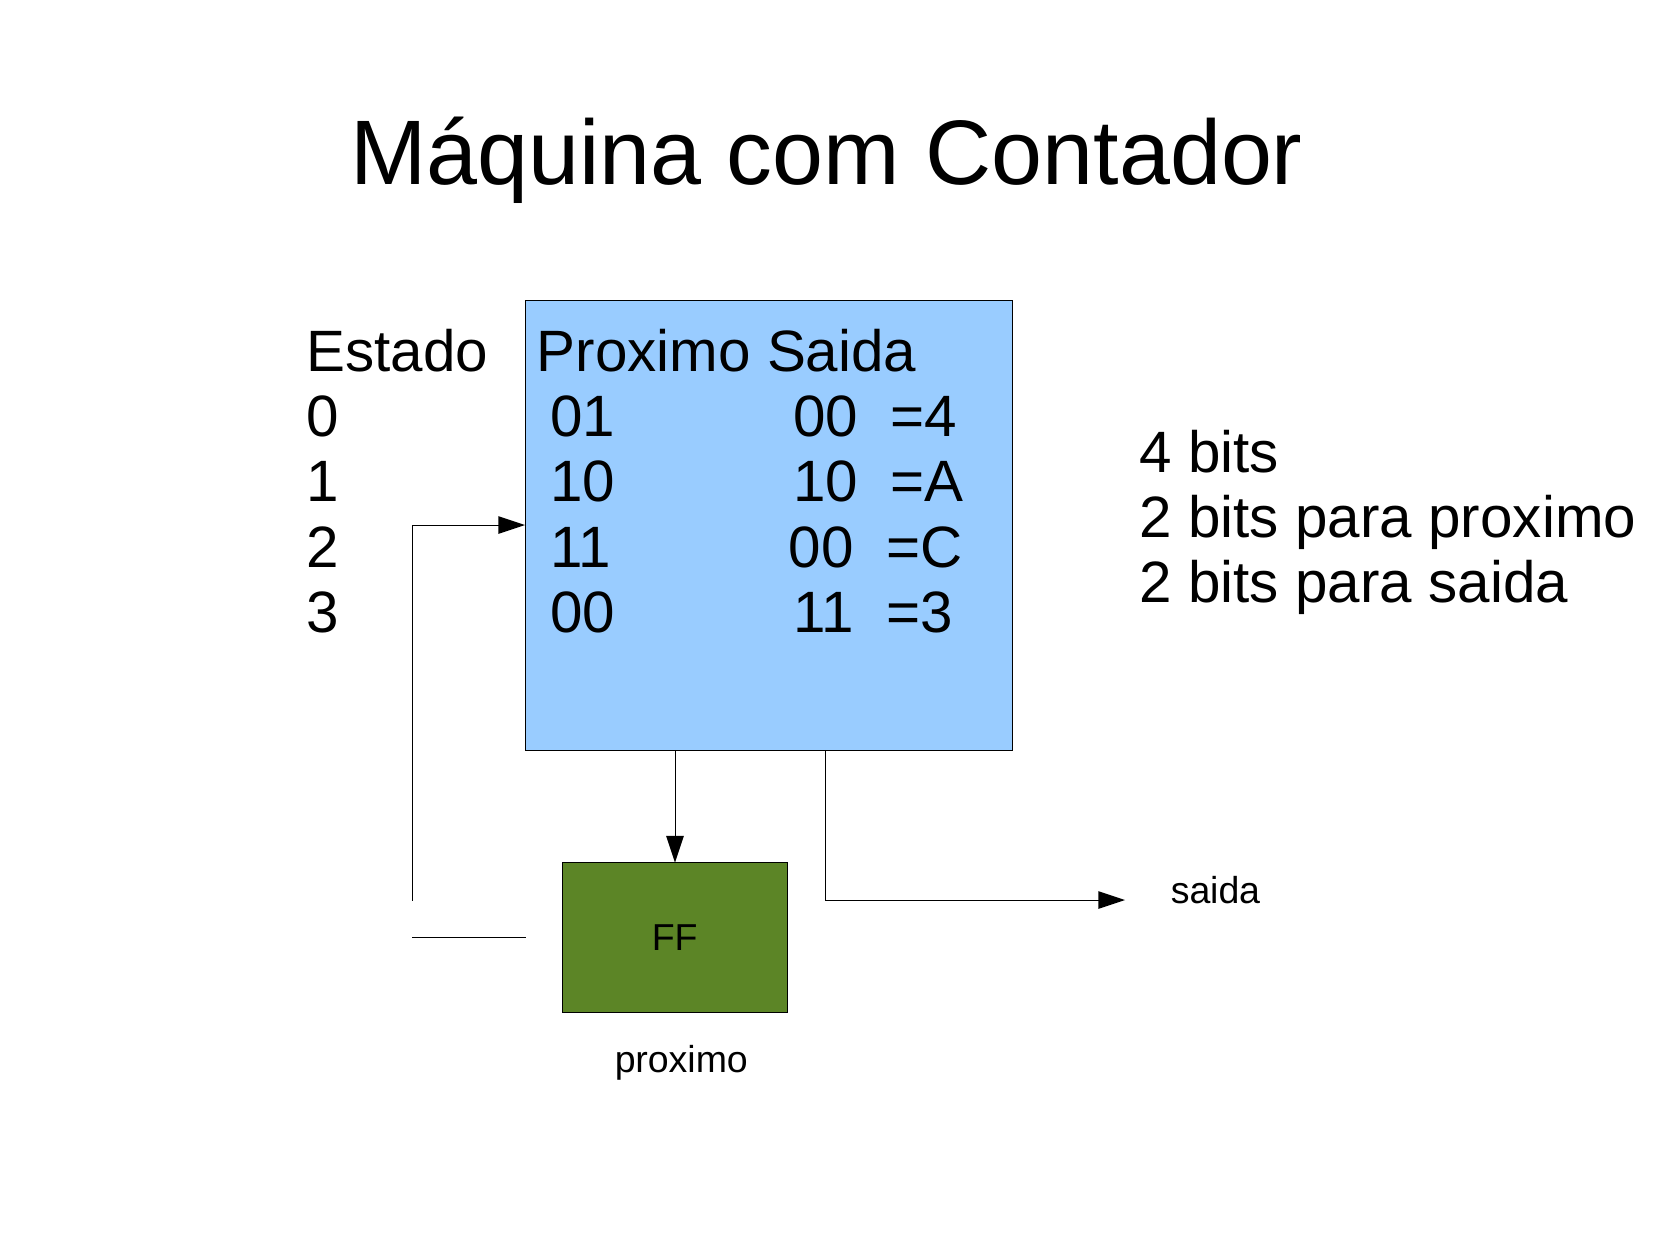

# Máquina com Contador
Estado Proximo Saida
0 01 00 =4
1 10 10 =A
2 11 00 =C
3 00 11 =3
4 bits
2 bits para proximo
2 bits para saida
FF
saida
proximo